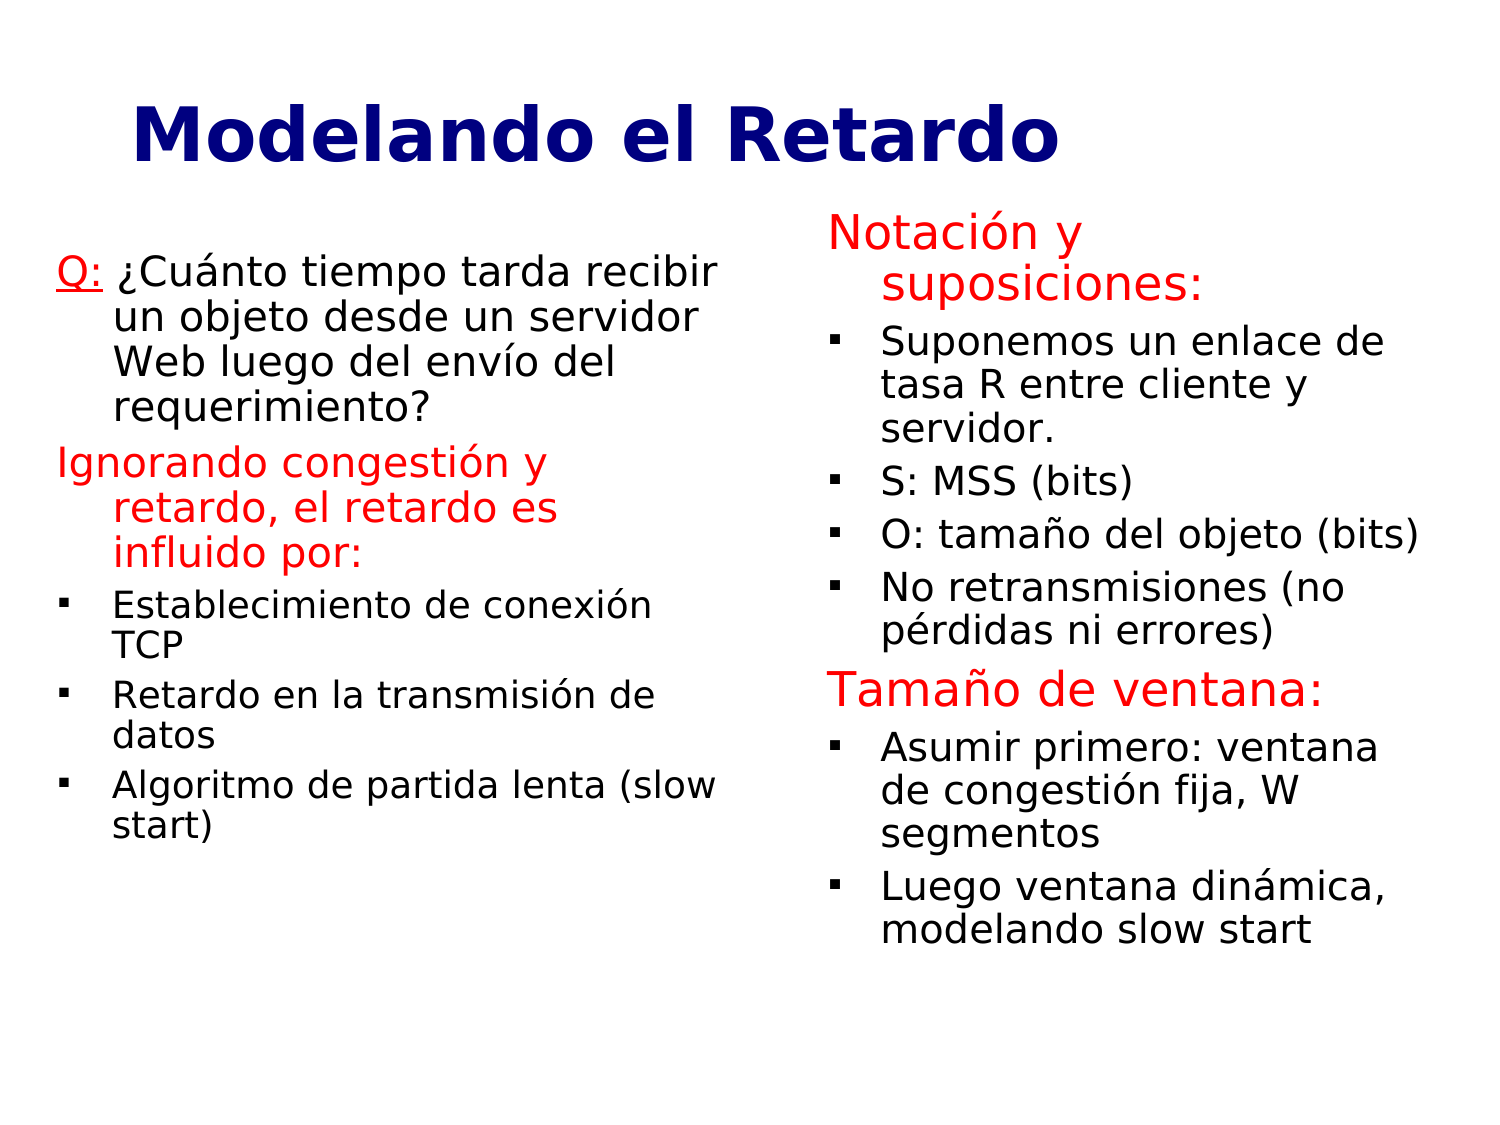

# Modelando el Retardo
Notación y suposiciones:
Suponemos un enlace de tasa R entre cliente y servidor.
S: MSS (bits)
O: tamaño del objeto (bits)
No retransmisiones (no pérdidas ni errores)
Tamaño de ventana:
Asumir primero: ventana de congestión fija, W segmentos
Luego ventana dinámica, modelando slow start
Q: ¿Cuánto tiempo tarda recibir un objeto desde un servidor Web luego del envío del requerimiento?
Ignorando congestión y retardo, el retardo es influido por:
Establecimiento de conexión TCP
Retardo en la transmisión de datos
Algoritmo de partida lenta (slow start)